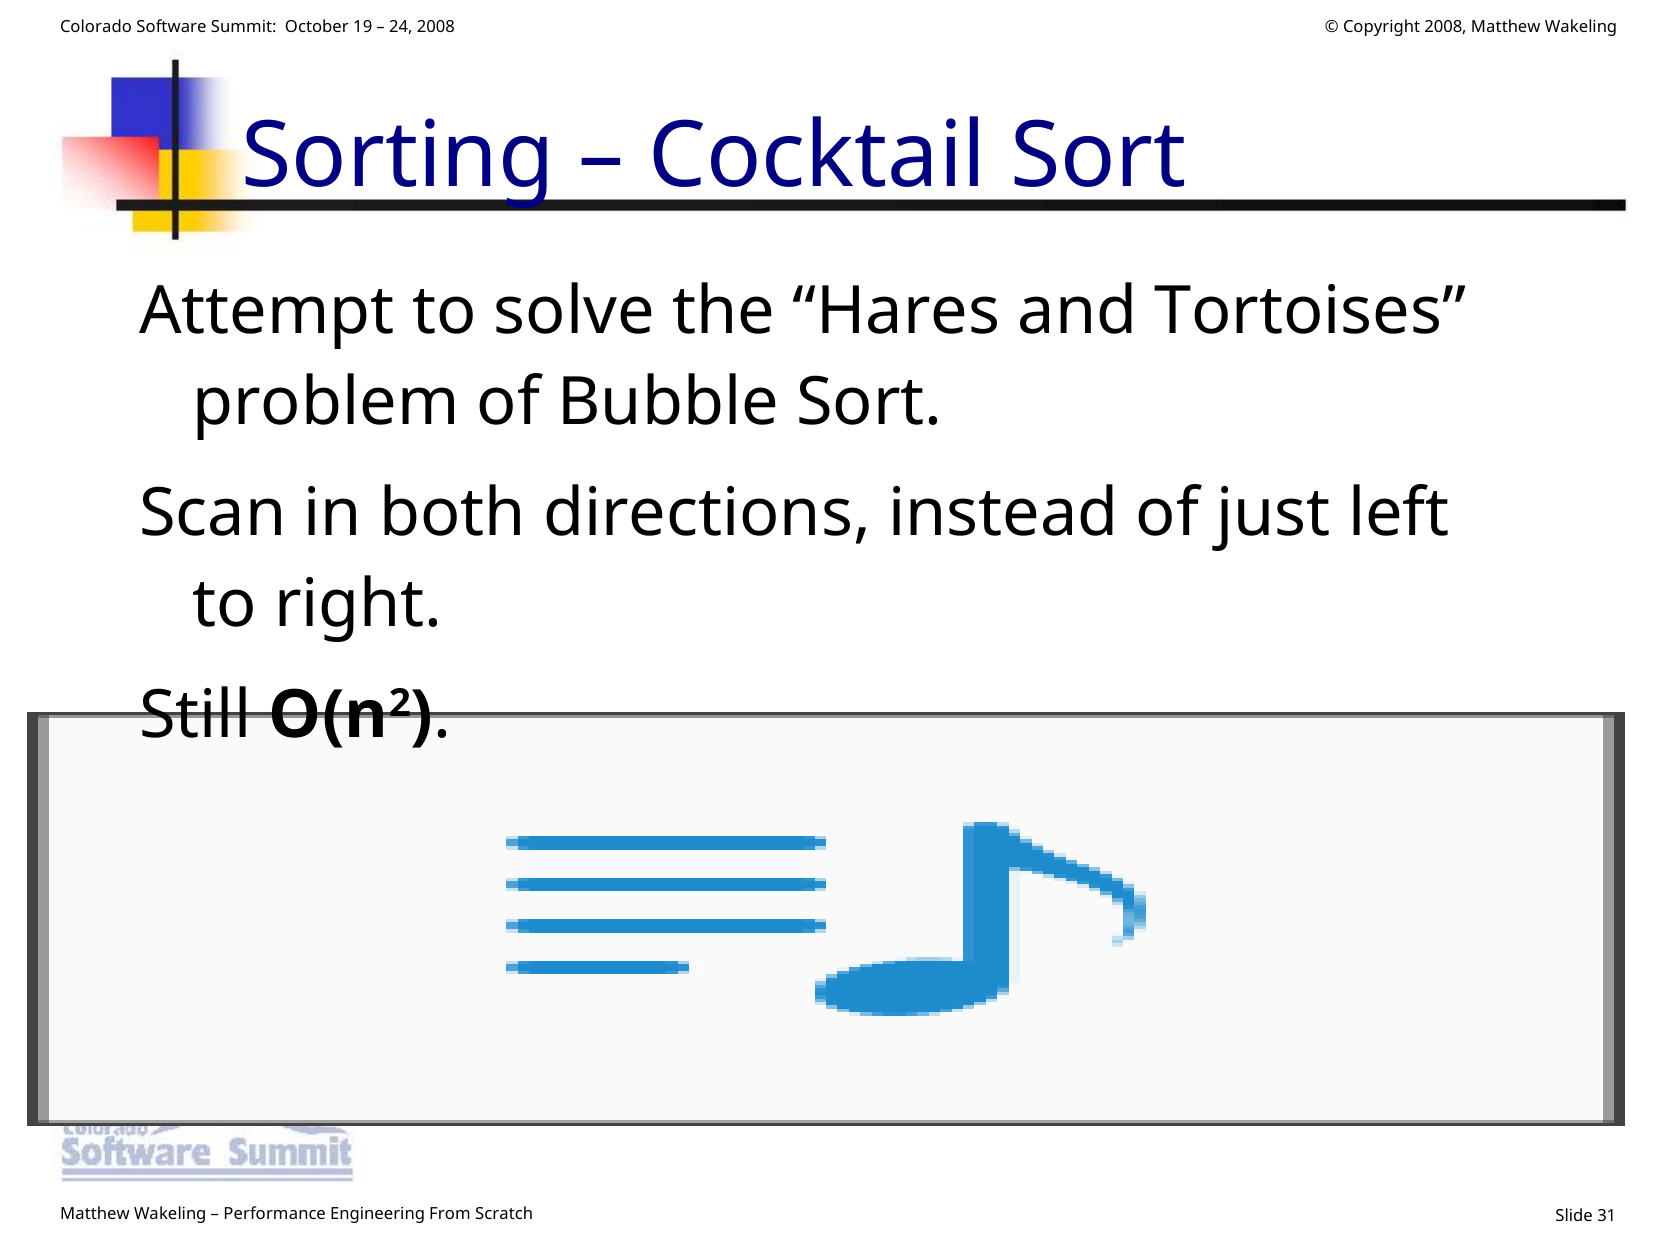

# Sorting – Cocktail Sort
Attempt to solve the “Hares and Tortoises” problem of Bubble Sort.
Scan in both directions, instead of just left to right.
Still O(n2).